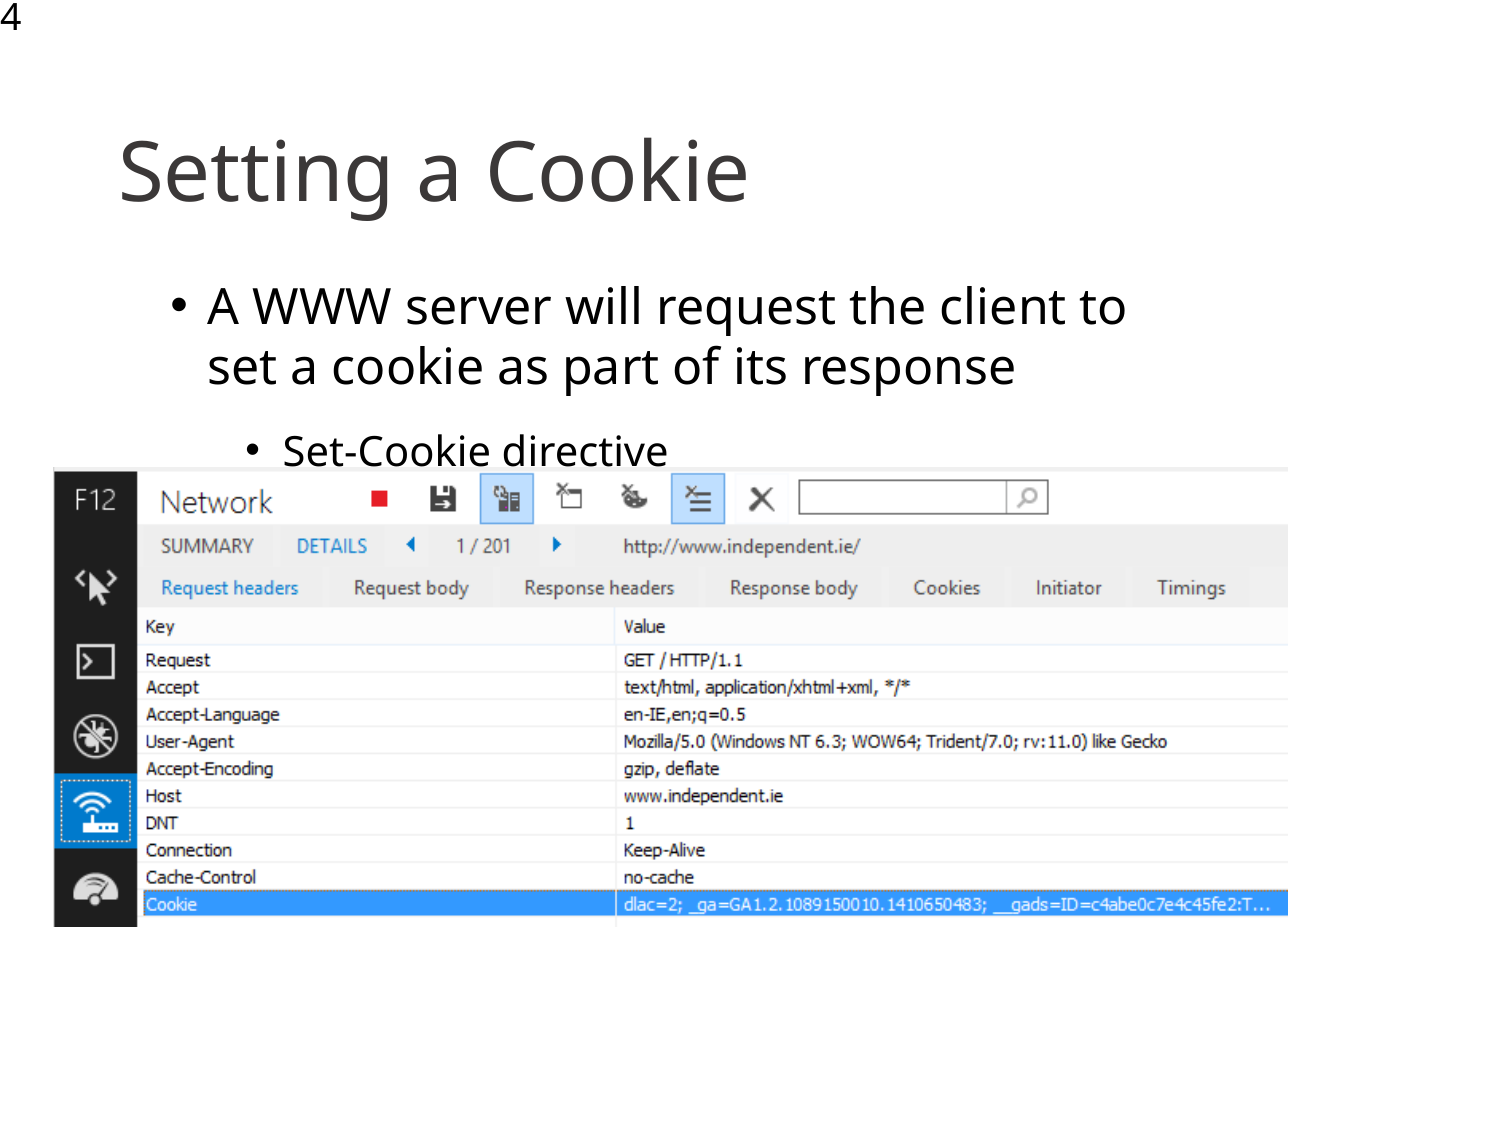

# Setting a Cookie
A WWW server will request the client to set a cookie as part of its response
Set-Cookie directive